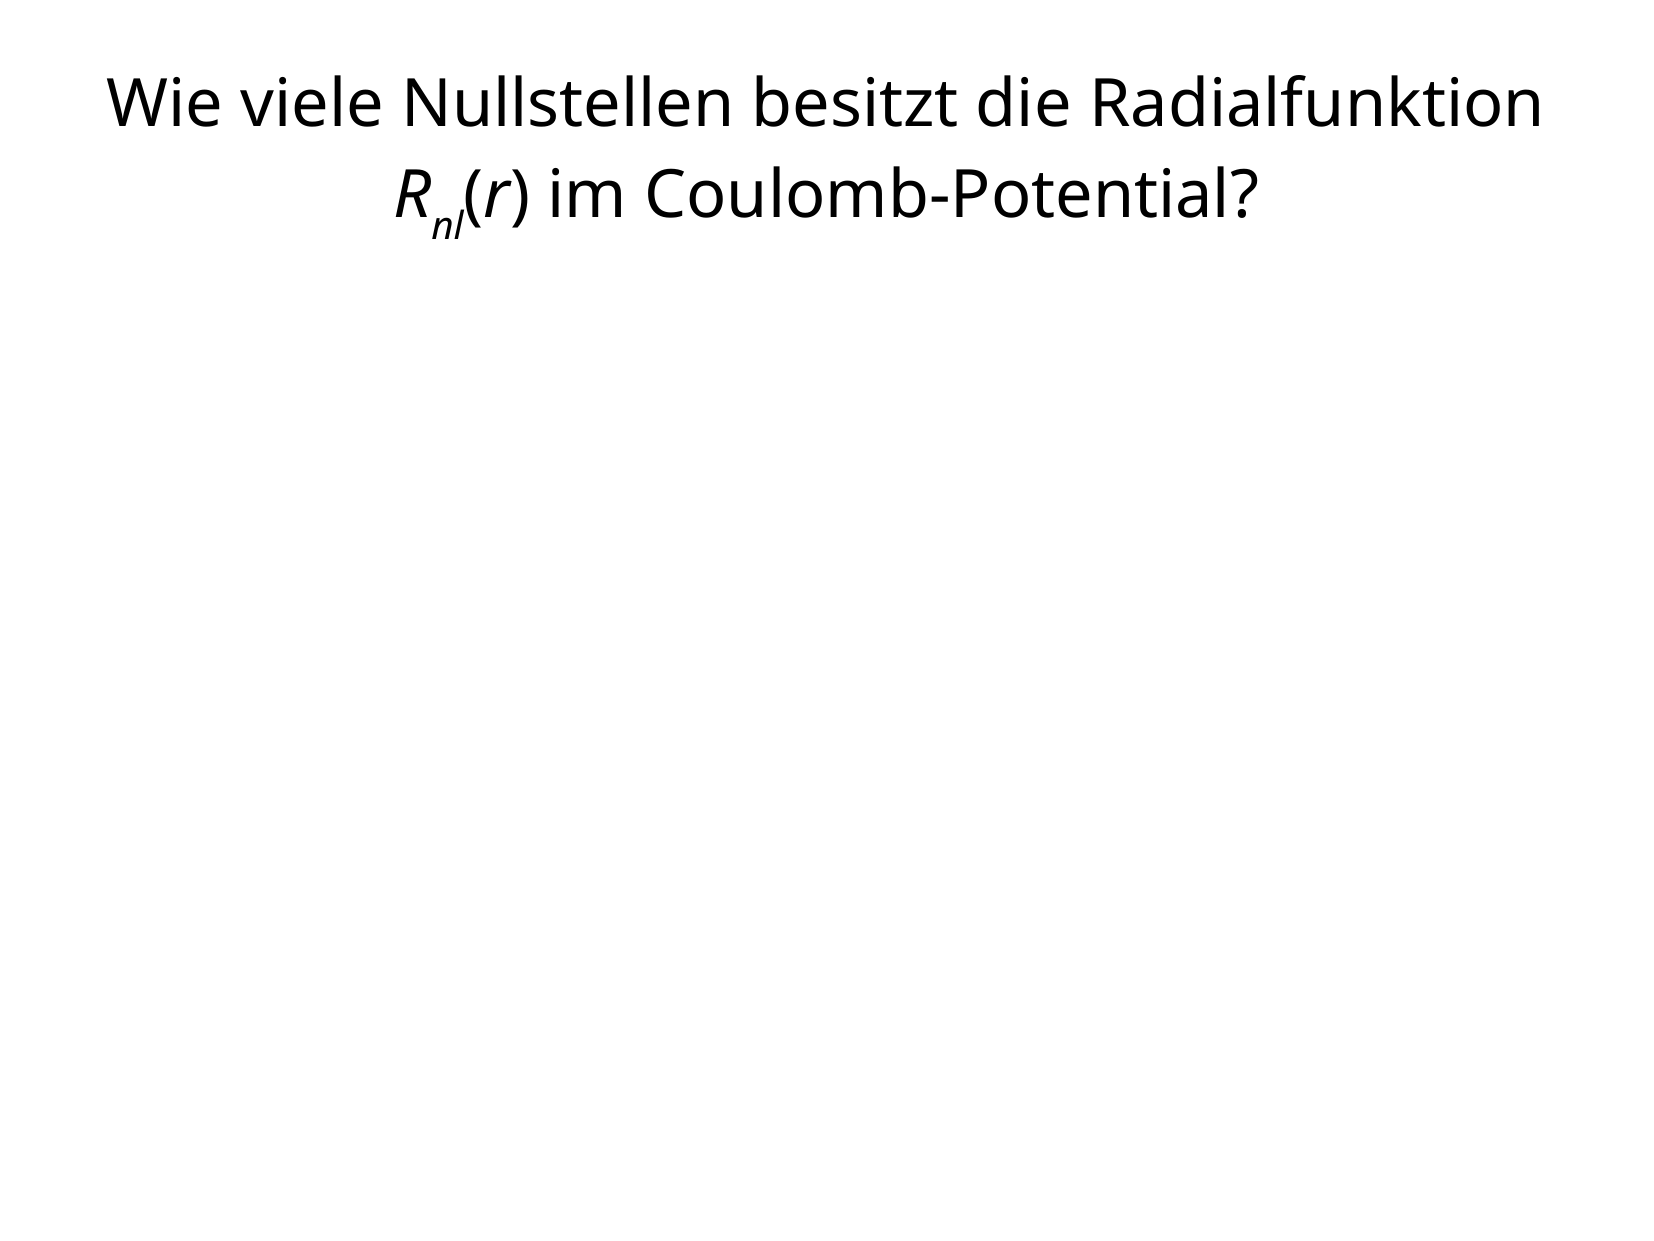

# Wie viele Nullstellen besitzt die Radialfunktion Rnl(r) im Coulomb-Potential?